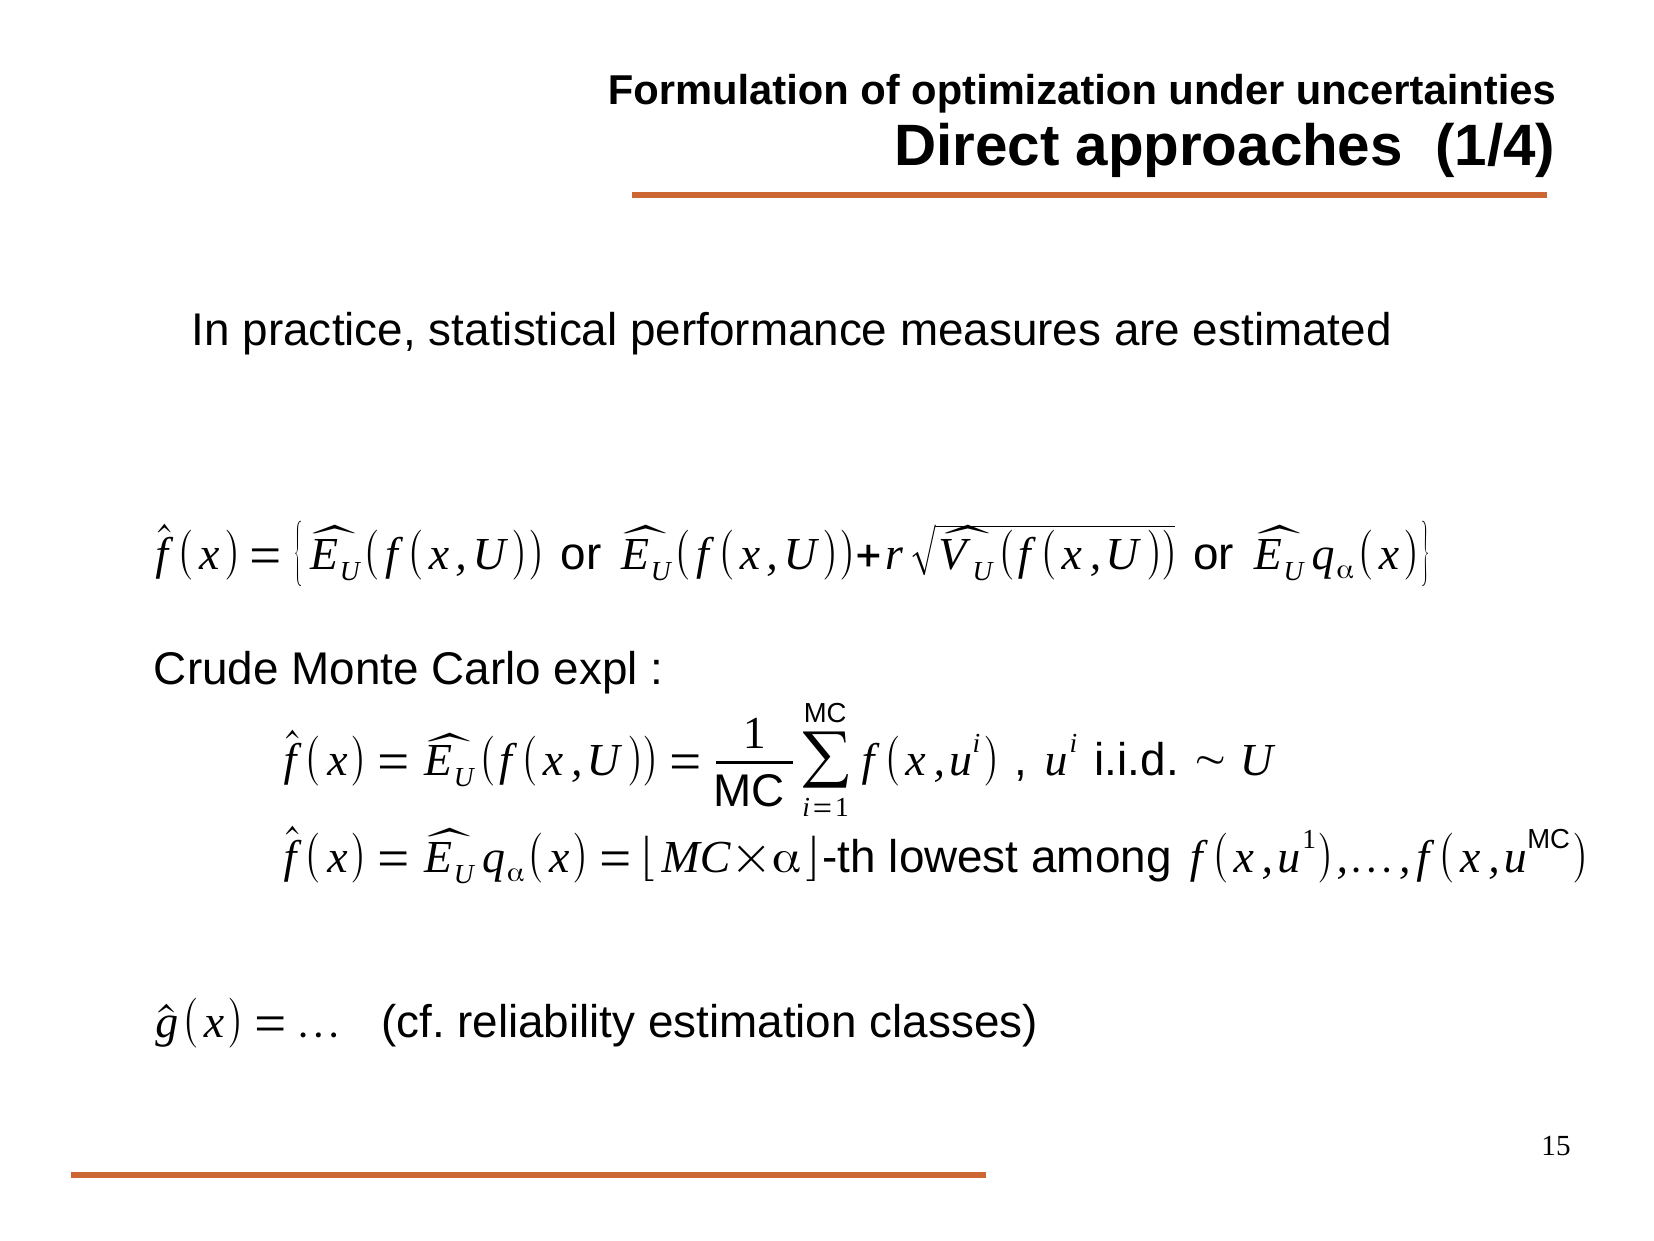

Formulation of optimization under uncertainties
Direct approaches (1/4)
In practice, statistical performance measures are estimated
15